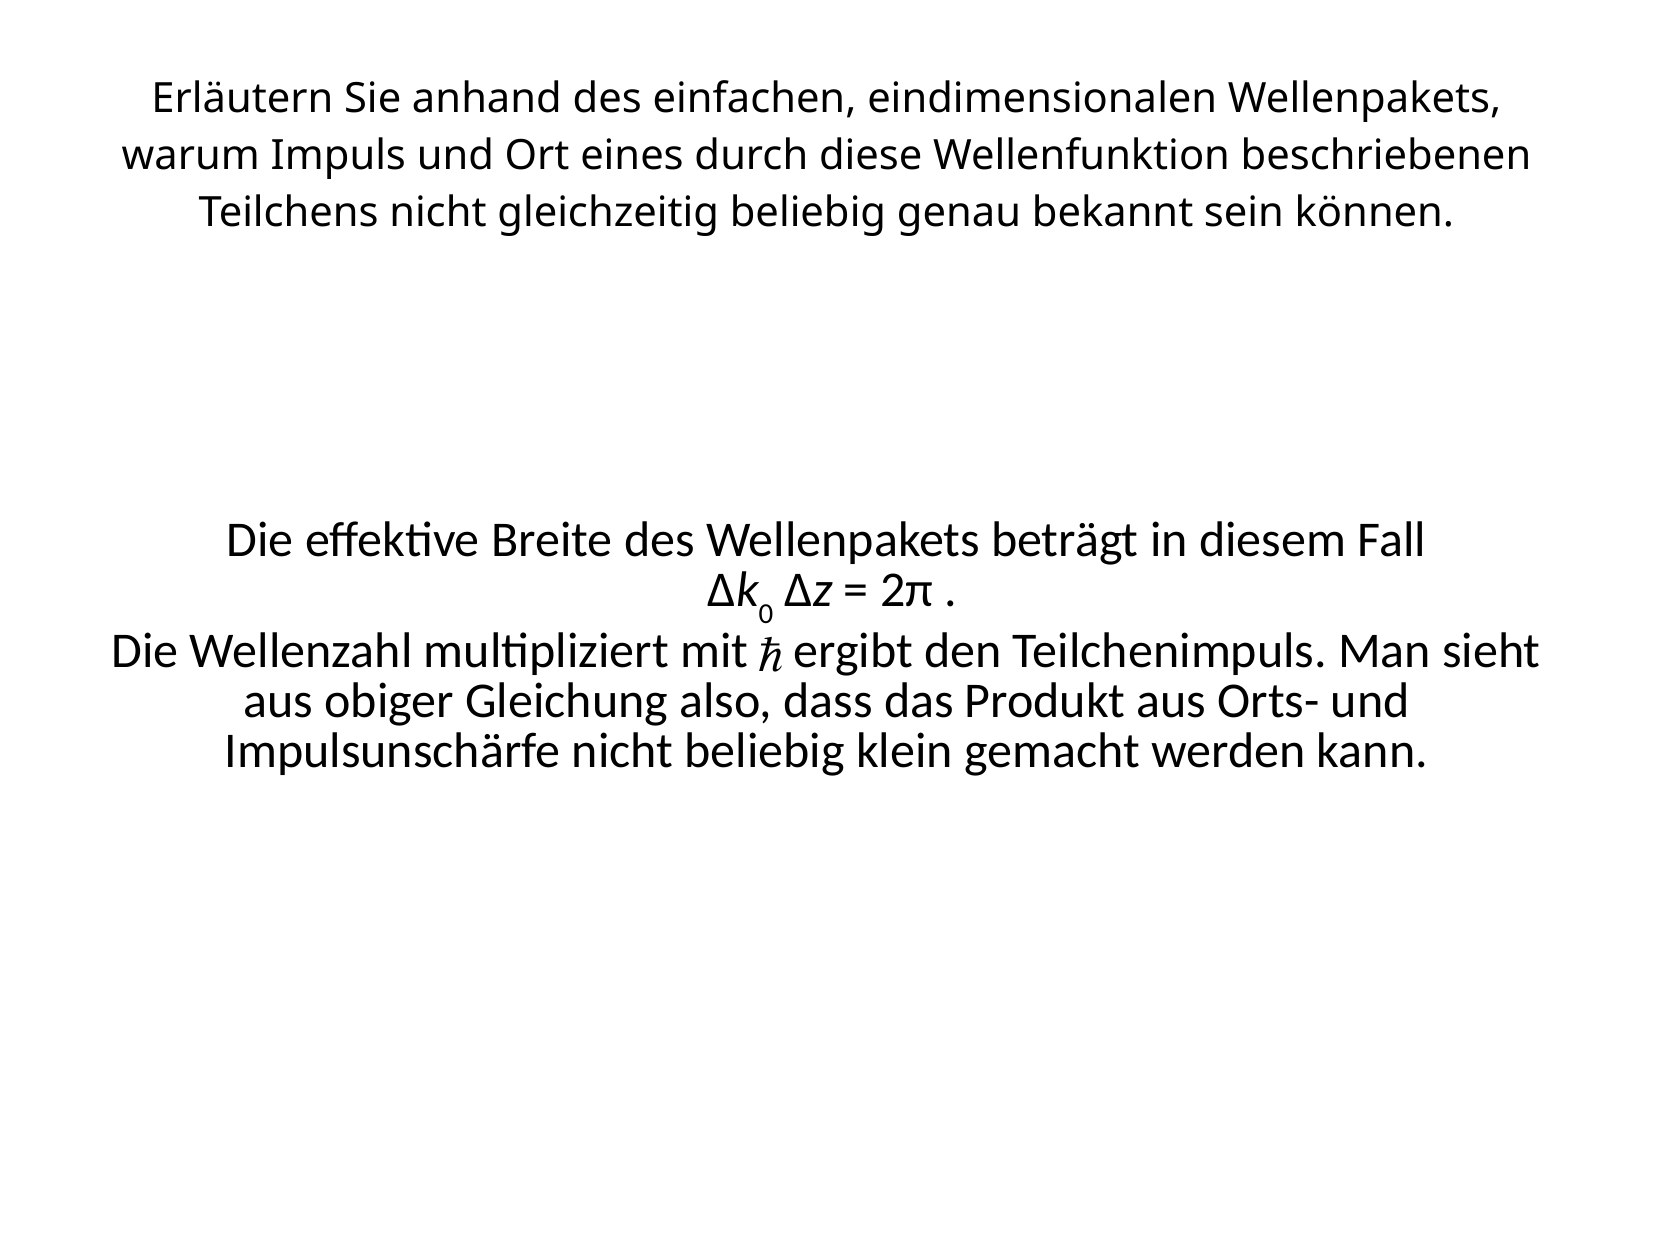

# Erläutern Sie anhand des einfachen, eindimensionalen Wellenpakets, warum Impuls und Ort eines durch diese Wellenfunktion beschriebenen Teilchens nicht gleichzeitig beliebig genau bekannt sein können.
Die effektive Breite des Wellenpakets beträgt in diesem Fall
 Δk0 Δz = 2π .
Die Wellenzahl multipliziert mit ergibt den Teilchenimpuls. Man sieht aus obiger Gleichung also, dass das Produkt aus Orts- und Impulsunschärfe nicht beliebig klein gemacht werden kann.